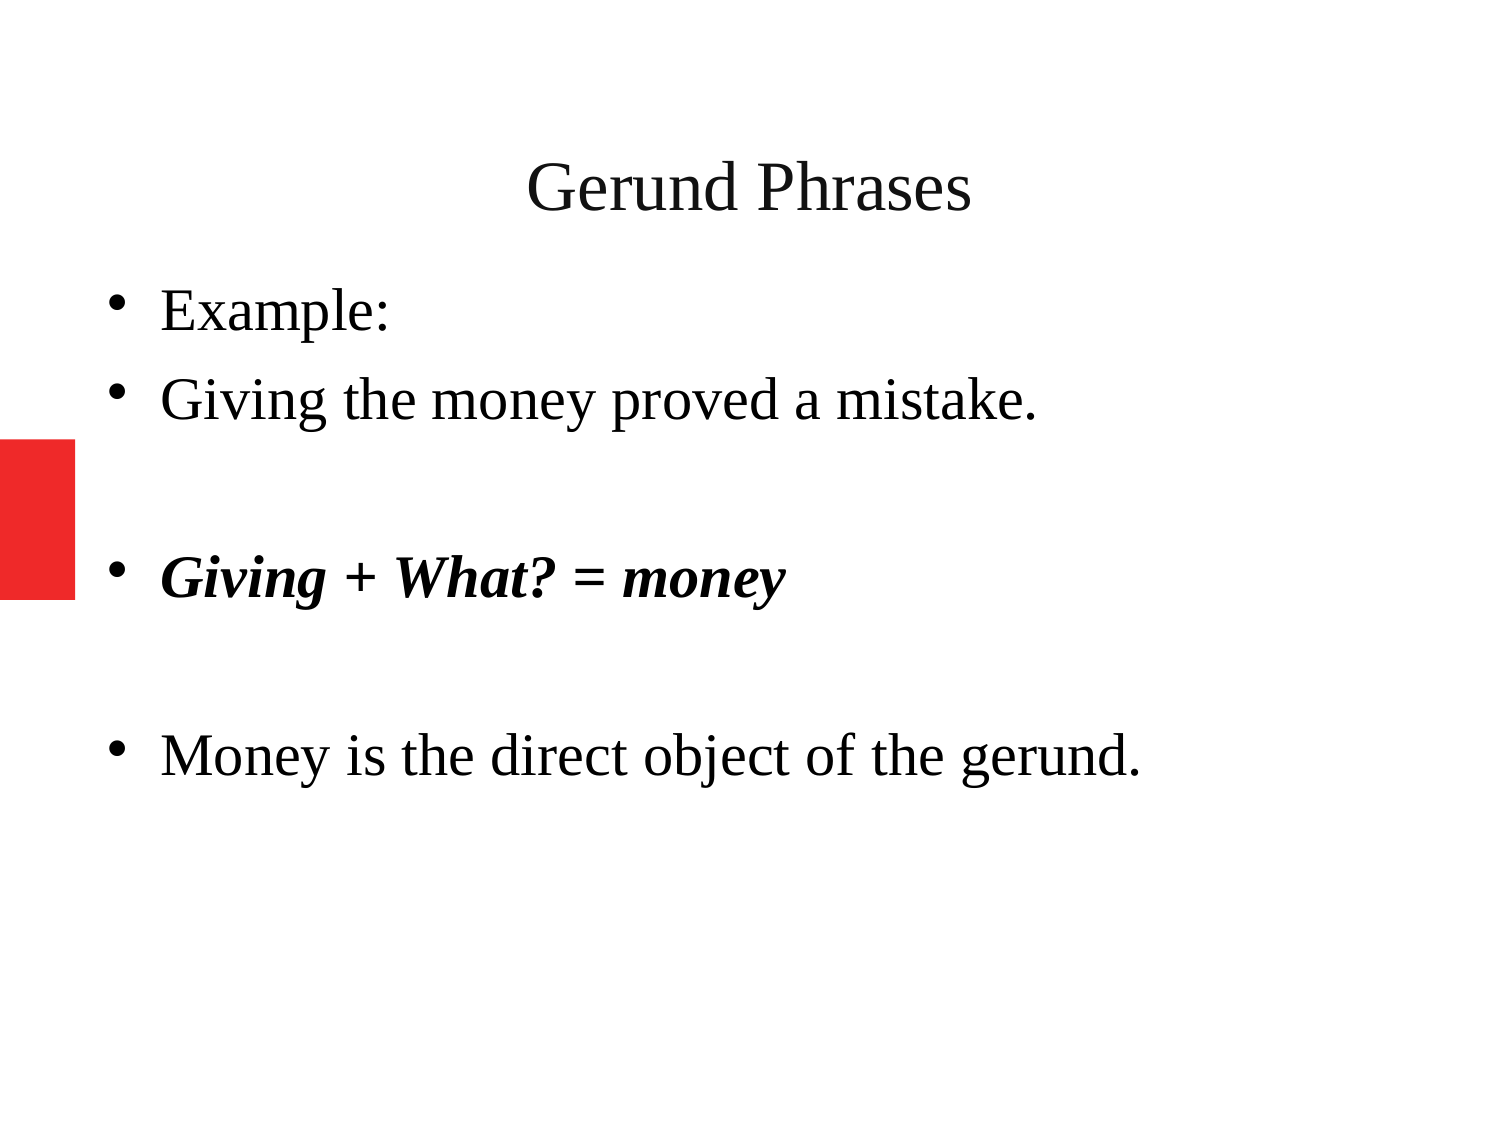

Gerund Phrases
Example:
Giving the money proved a mistake.
Giving + What? = money
Money is the direct object of the gerund.